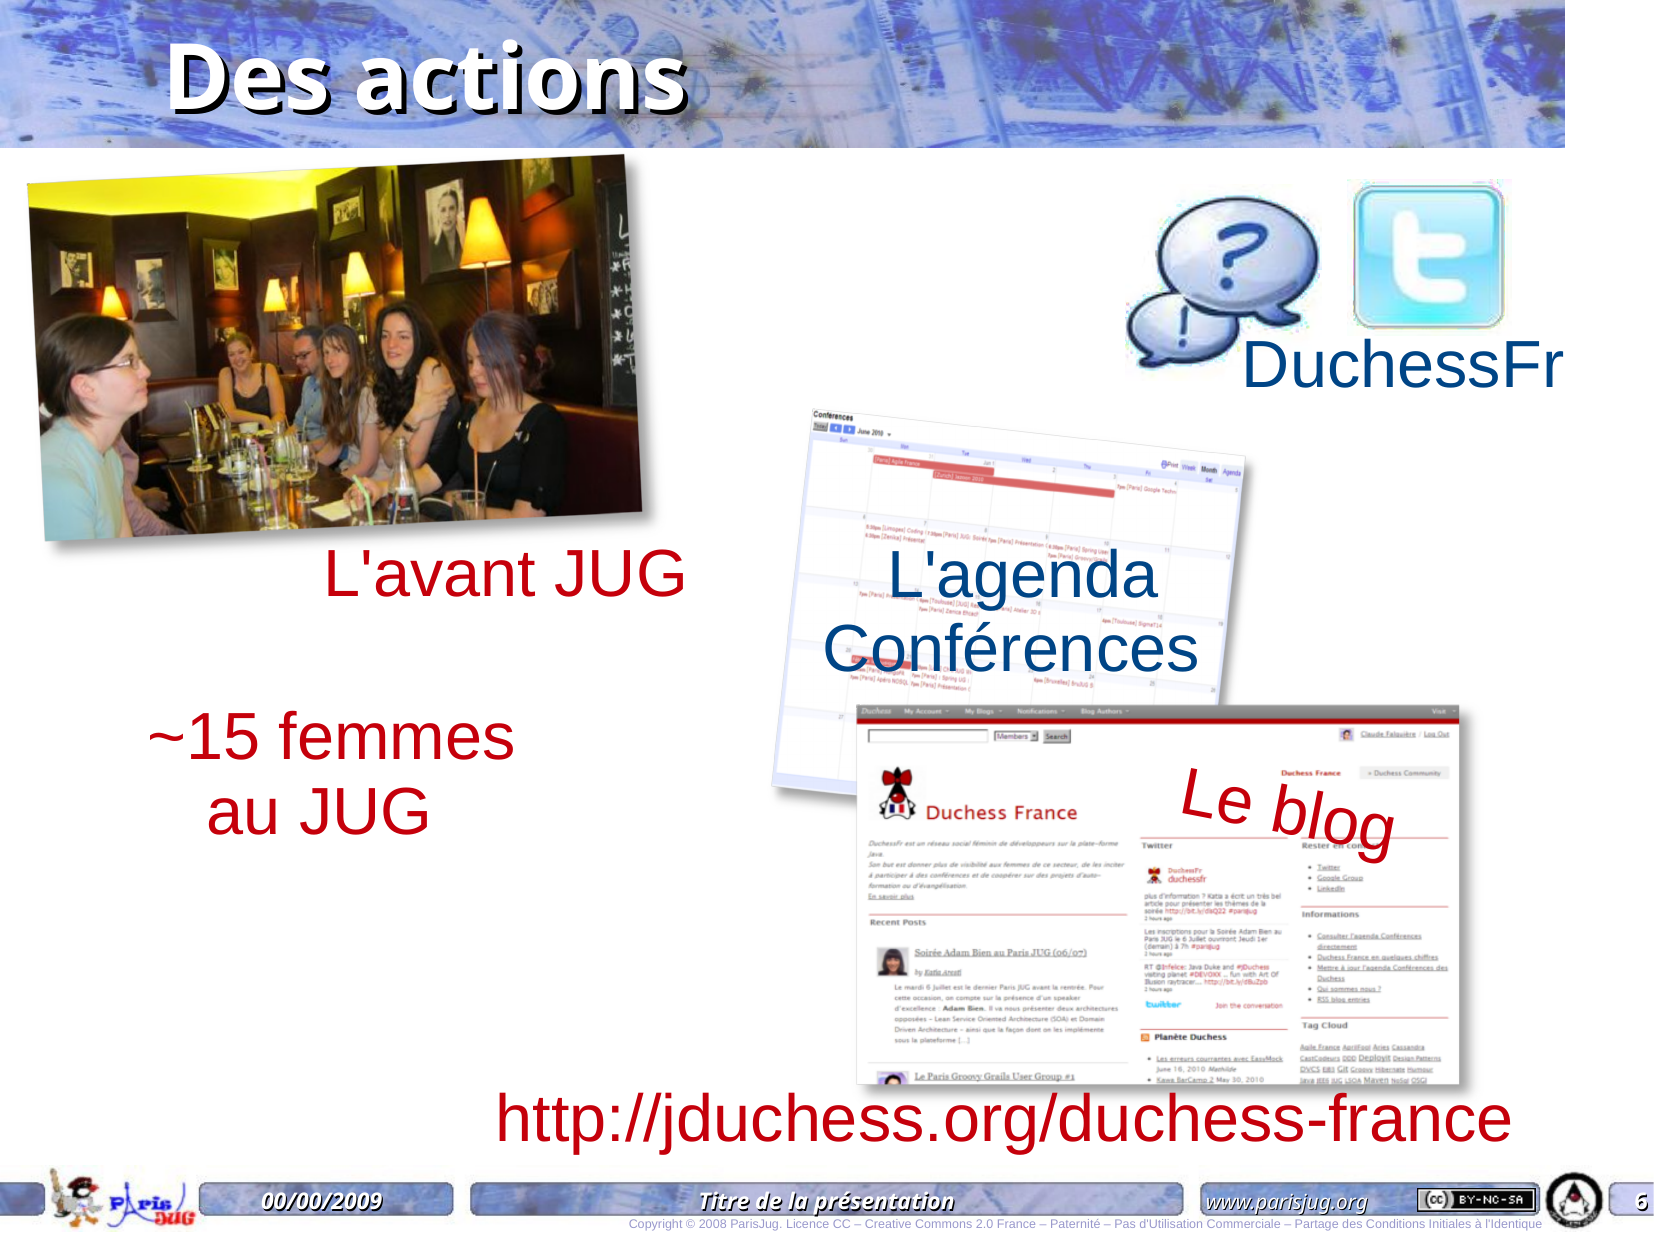

# Des actions
L'avant JUG
DuchessFr
L'agenda Conférences
~15 femmes au JUG
http://jduchess.org/duchess-france
Le blog
00/00/2009
Titre de la présentation
6